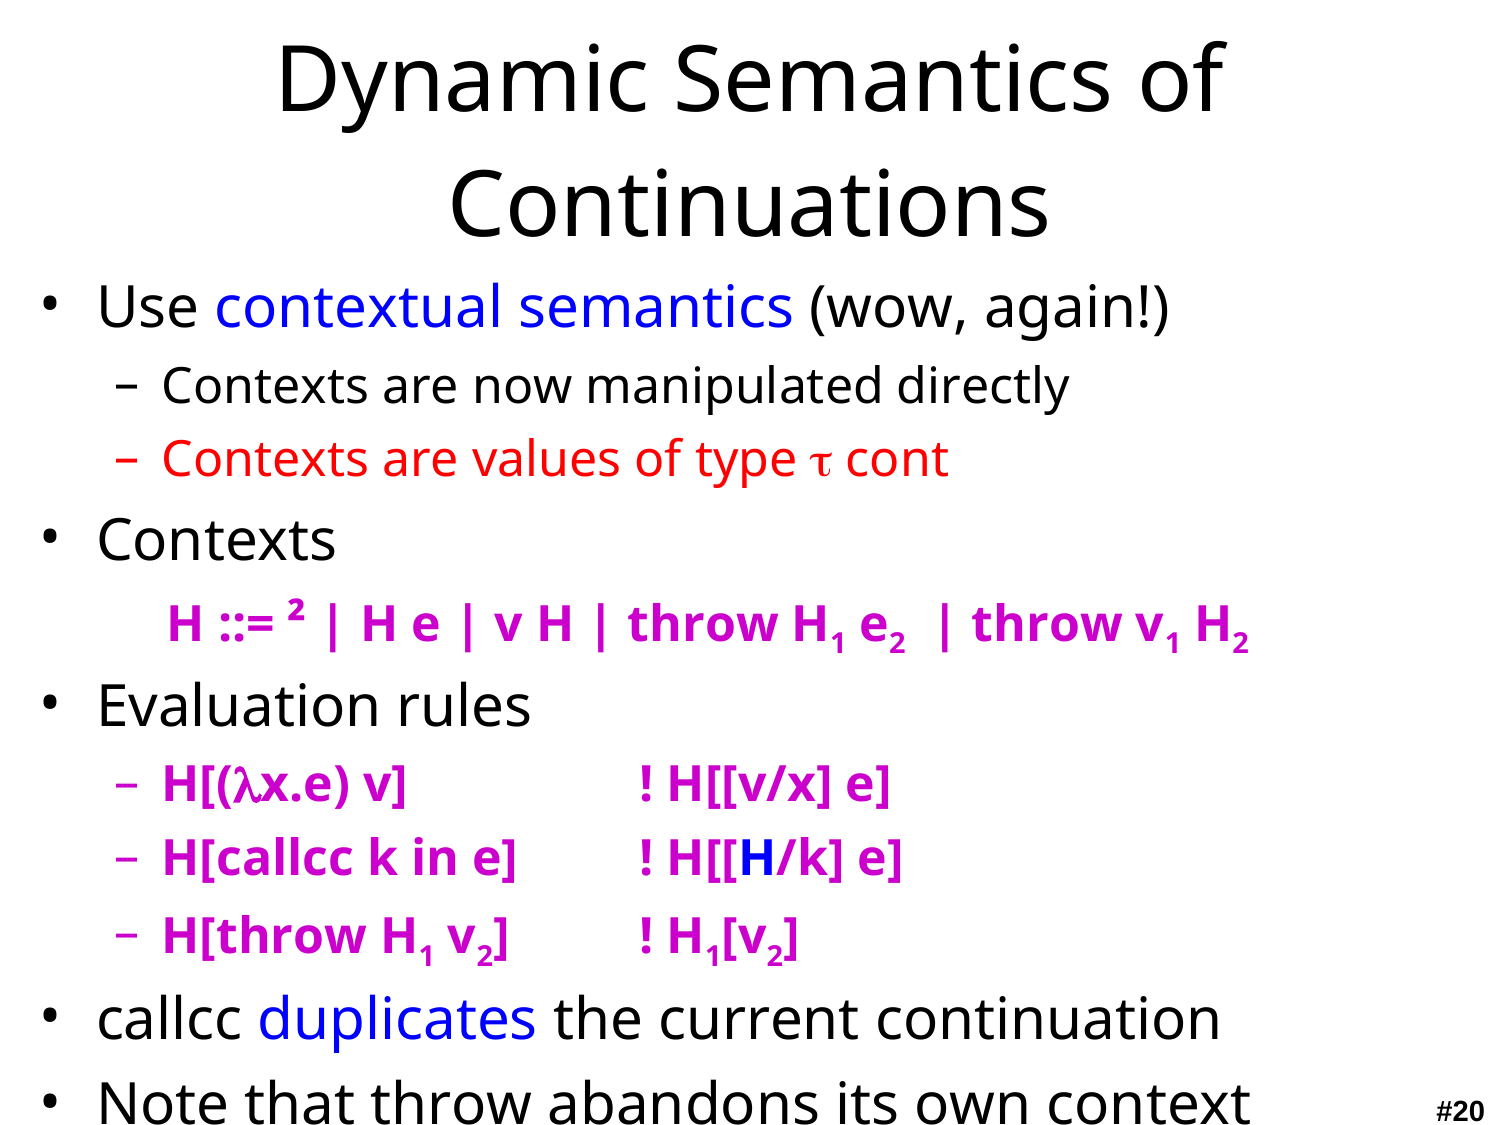

# Dynamic Semantics of Continuations
Use contextual semantics (wow, again!)
Contexts are now manipulated directly
Contexts are values of type  cont
Contexts
 H ::= ² | H e | v H | throw H1 e2 | throw v1 H2
Evaluation rules
H[(x.e) v] 		! H[[v/x] e]
H[callcc k in e] 	! H[[H/k] e]
H[throw H1 v2] 	! H1[v2]
callcc duplicates the current continuation
Note that throw abandons its own context
20